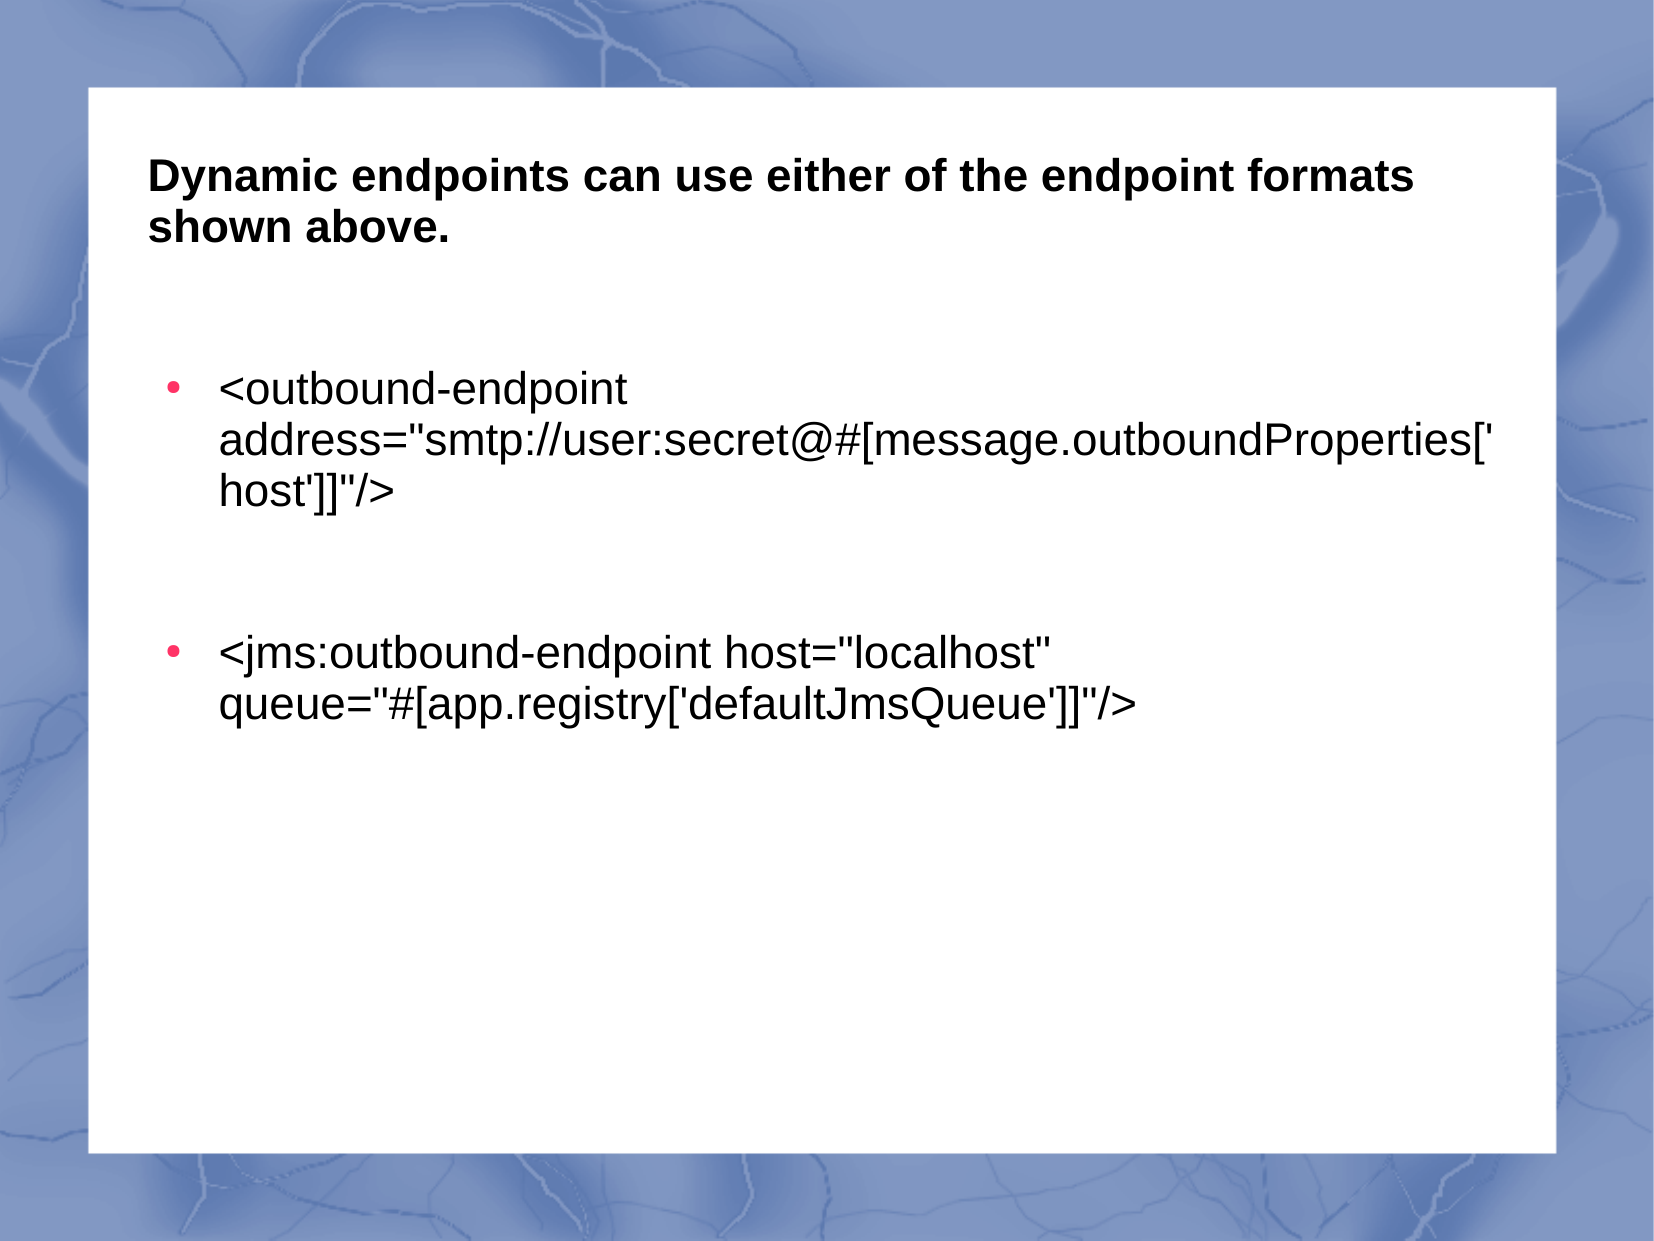

# Dynamic endpoints can use either of the endpoint formats shown above.
<outbound-endpoint address="smtp://user:secret@#[message.outboundProperties['host']]"/>
<jms:outbound-endpoint host="localhost" queue="#[app.registry['defaultJmsQueue']]"/>